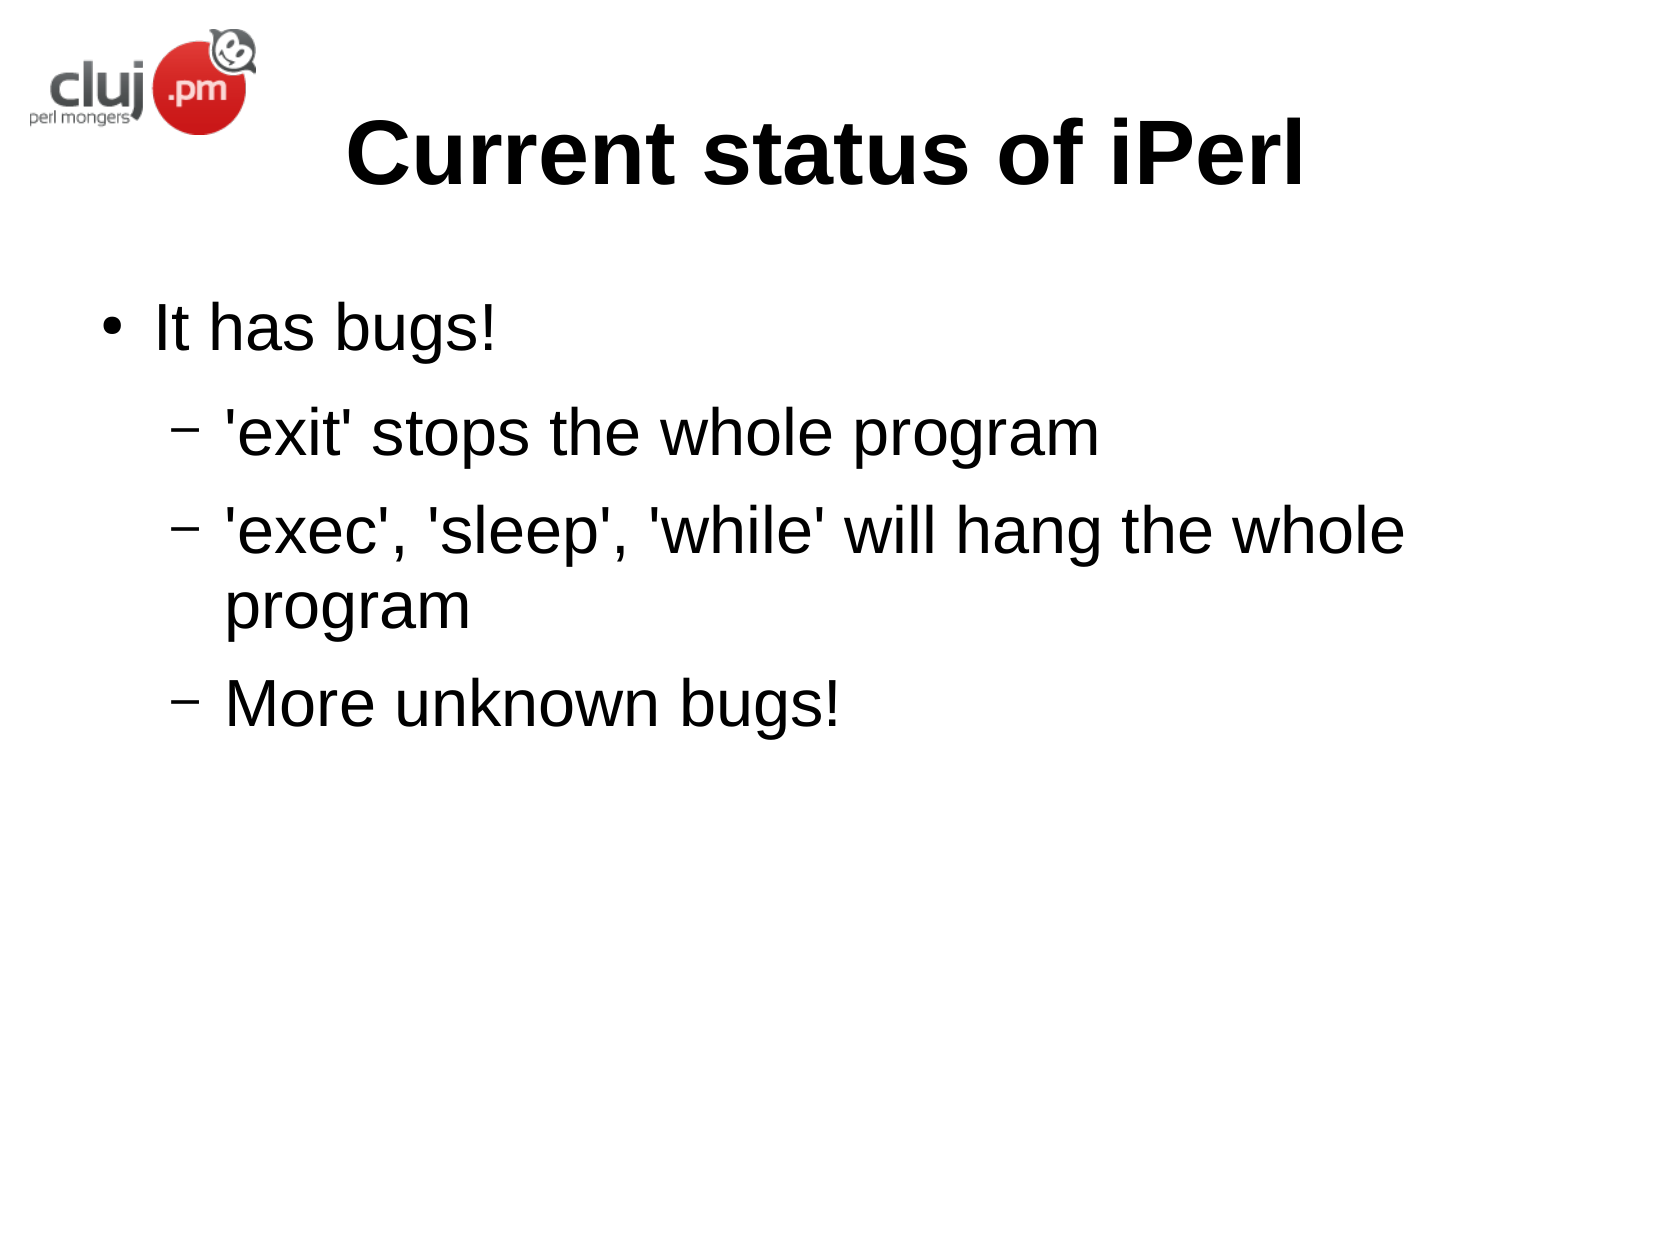

# Current status of iPerl
It has bugs!
'exit' stops the whole program
'exec', 'sleep', 'while' will hang the whole program
More unknown bugs!